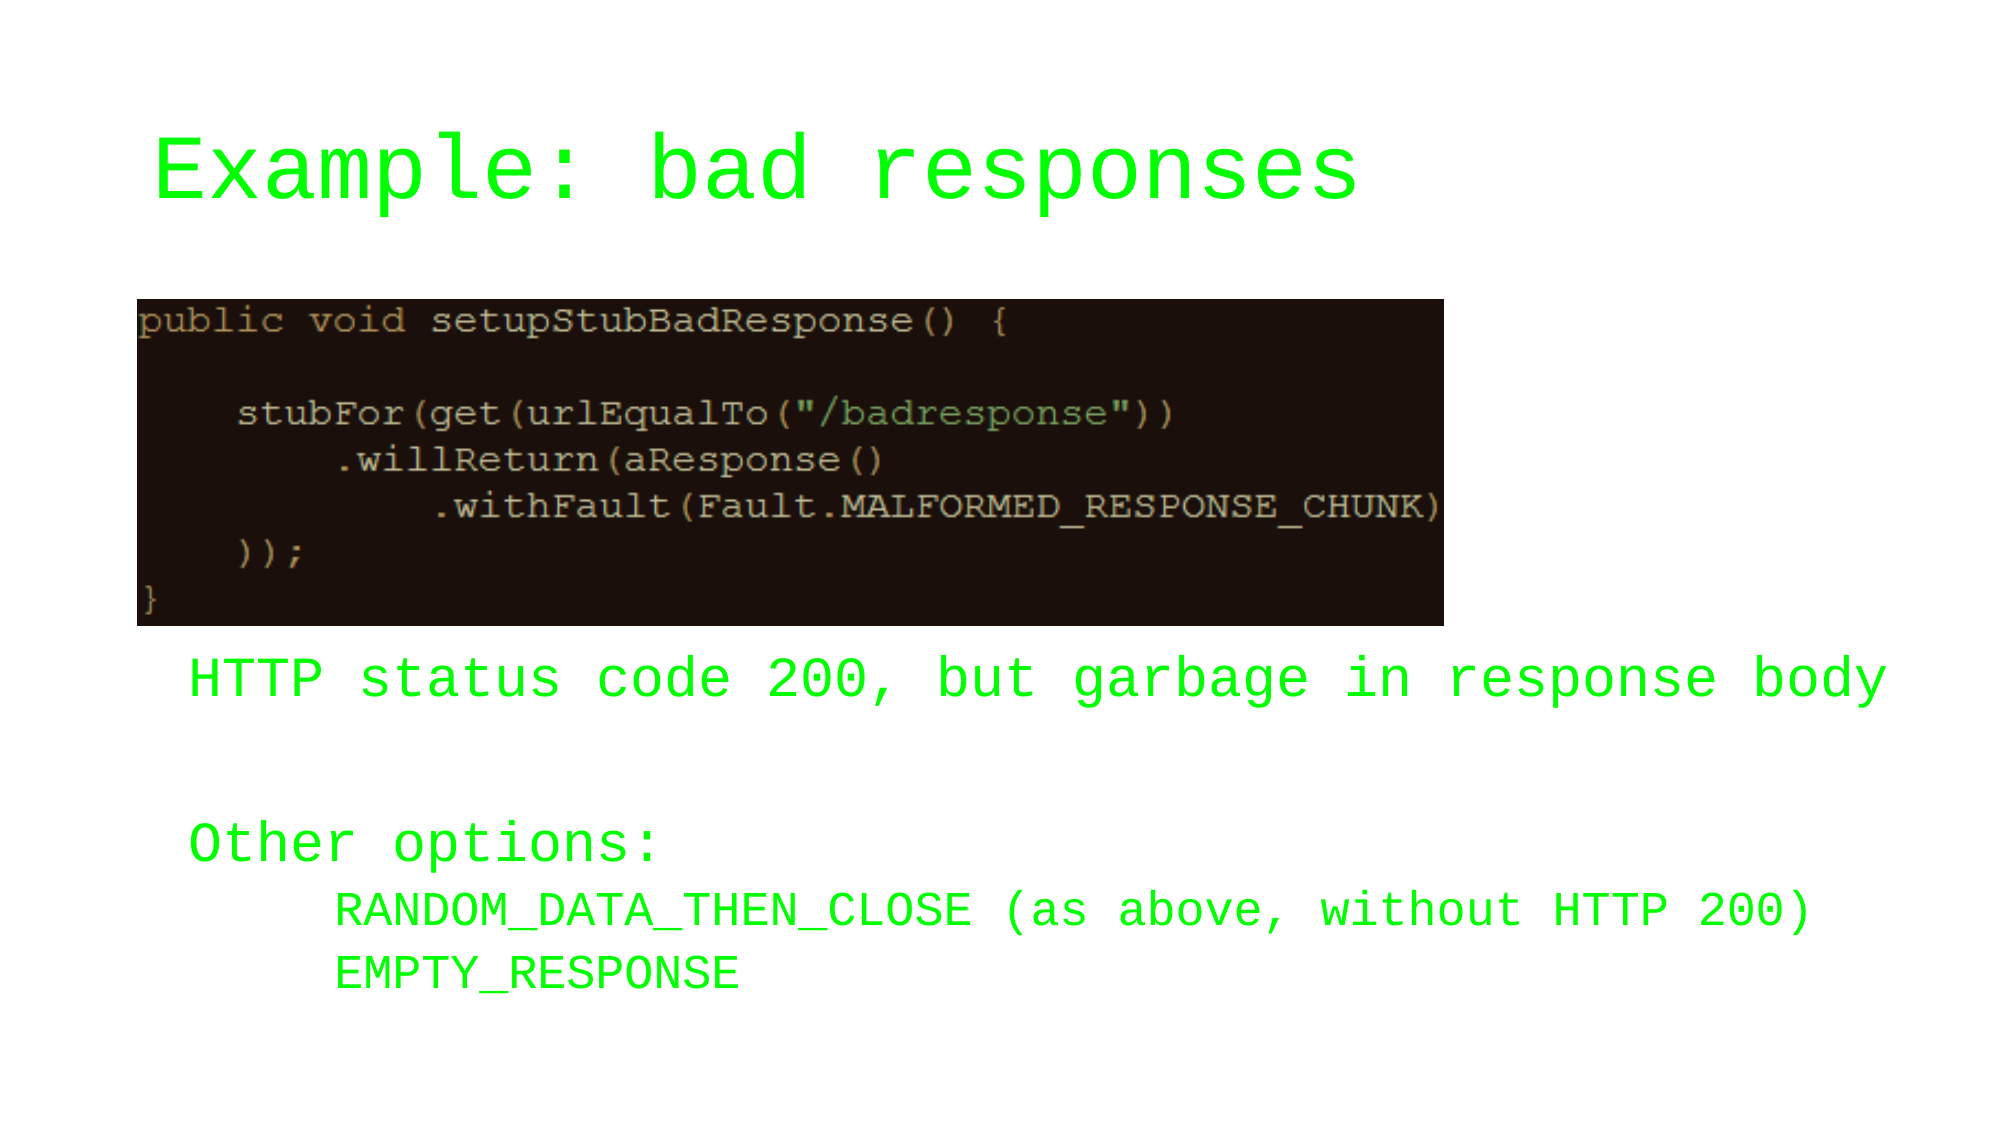

# Example: bad responses
HTTP status code 200, but garbage in response body
Other options:
RANDOM_DATA_THEN_CLOSE (as above, without HTTP 200)
EMPTY_RESPONSE